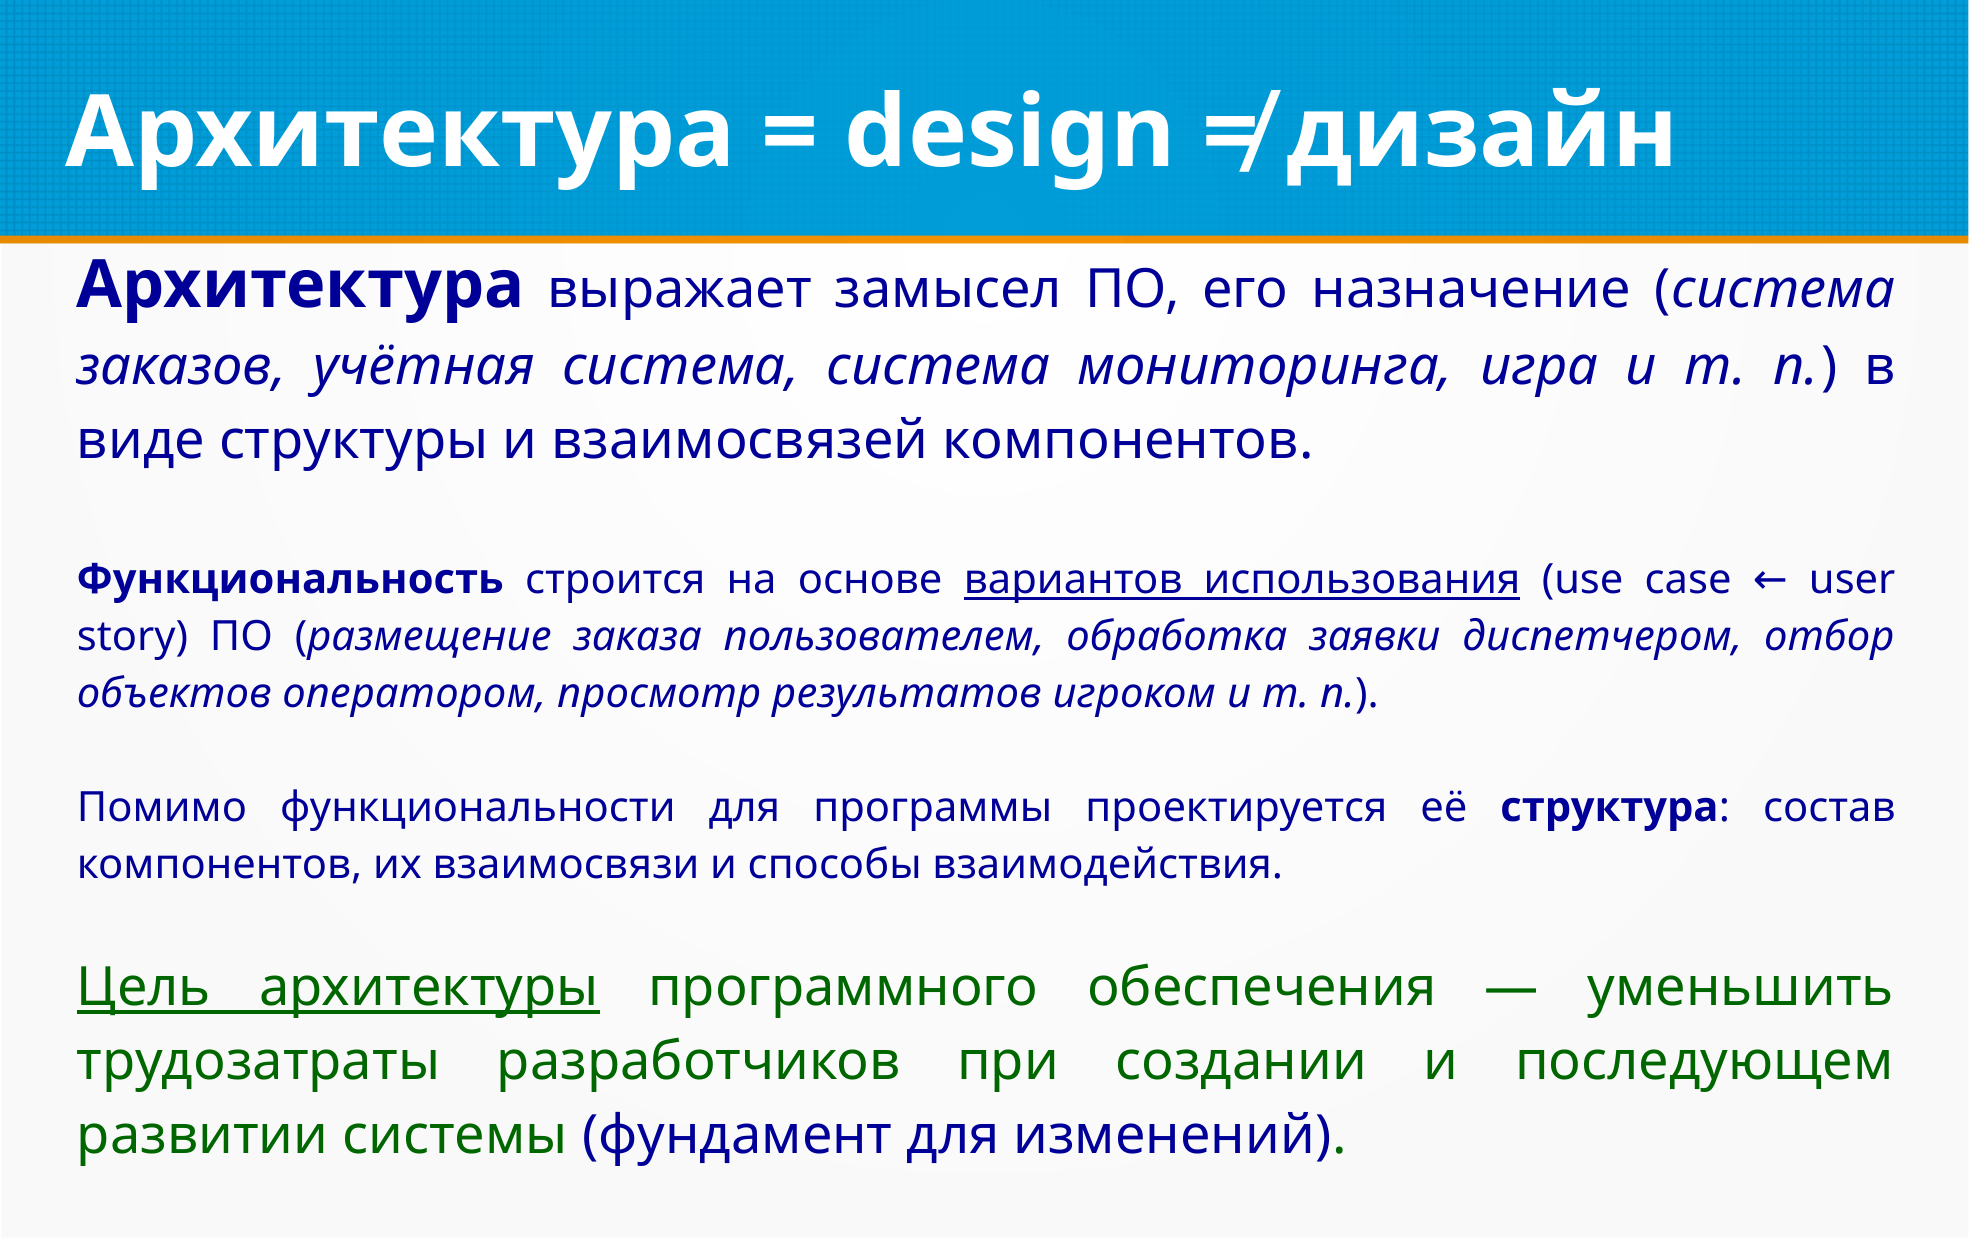

Архитектура = design ≠ дизайн
Архитектура выражает замысел ПО, его назначение (система заказов, учётная система, система мониторинга, игра и т. п.) в виде структуры и взаимосвязей компонентов.
Функциональность строится на основе вариантов использования (use case ← user story) ПО (размещение заказа пользователем, обработка заявки диспетчером, отбор объектов оператором, просмотр результатов игроком и т. п.).
Помимо функциональности для программы проектируется её структура: состав компонентов, их взаимосвязи и способы взаимодействия.
Цель архитектуры программного обеспечения — уменьшить трудозатраты разработчиков при создании и последующем развитии системы (фундамент для изменений).